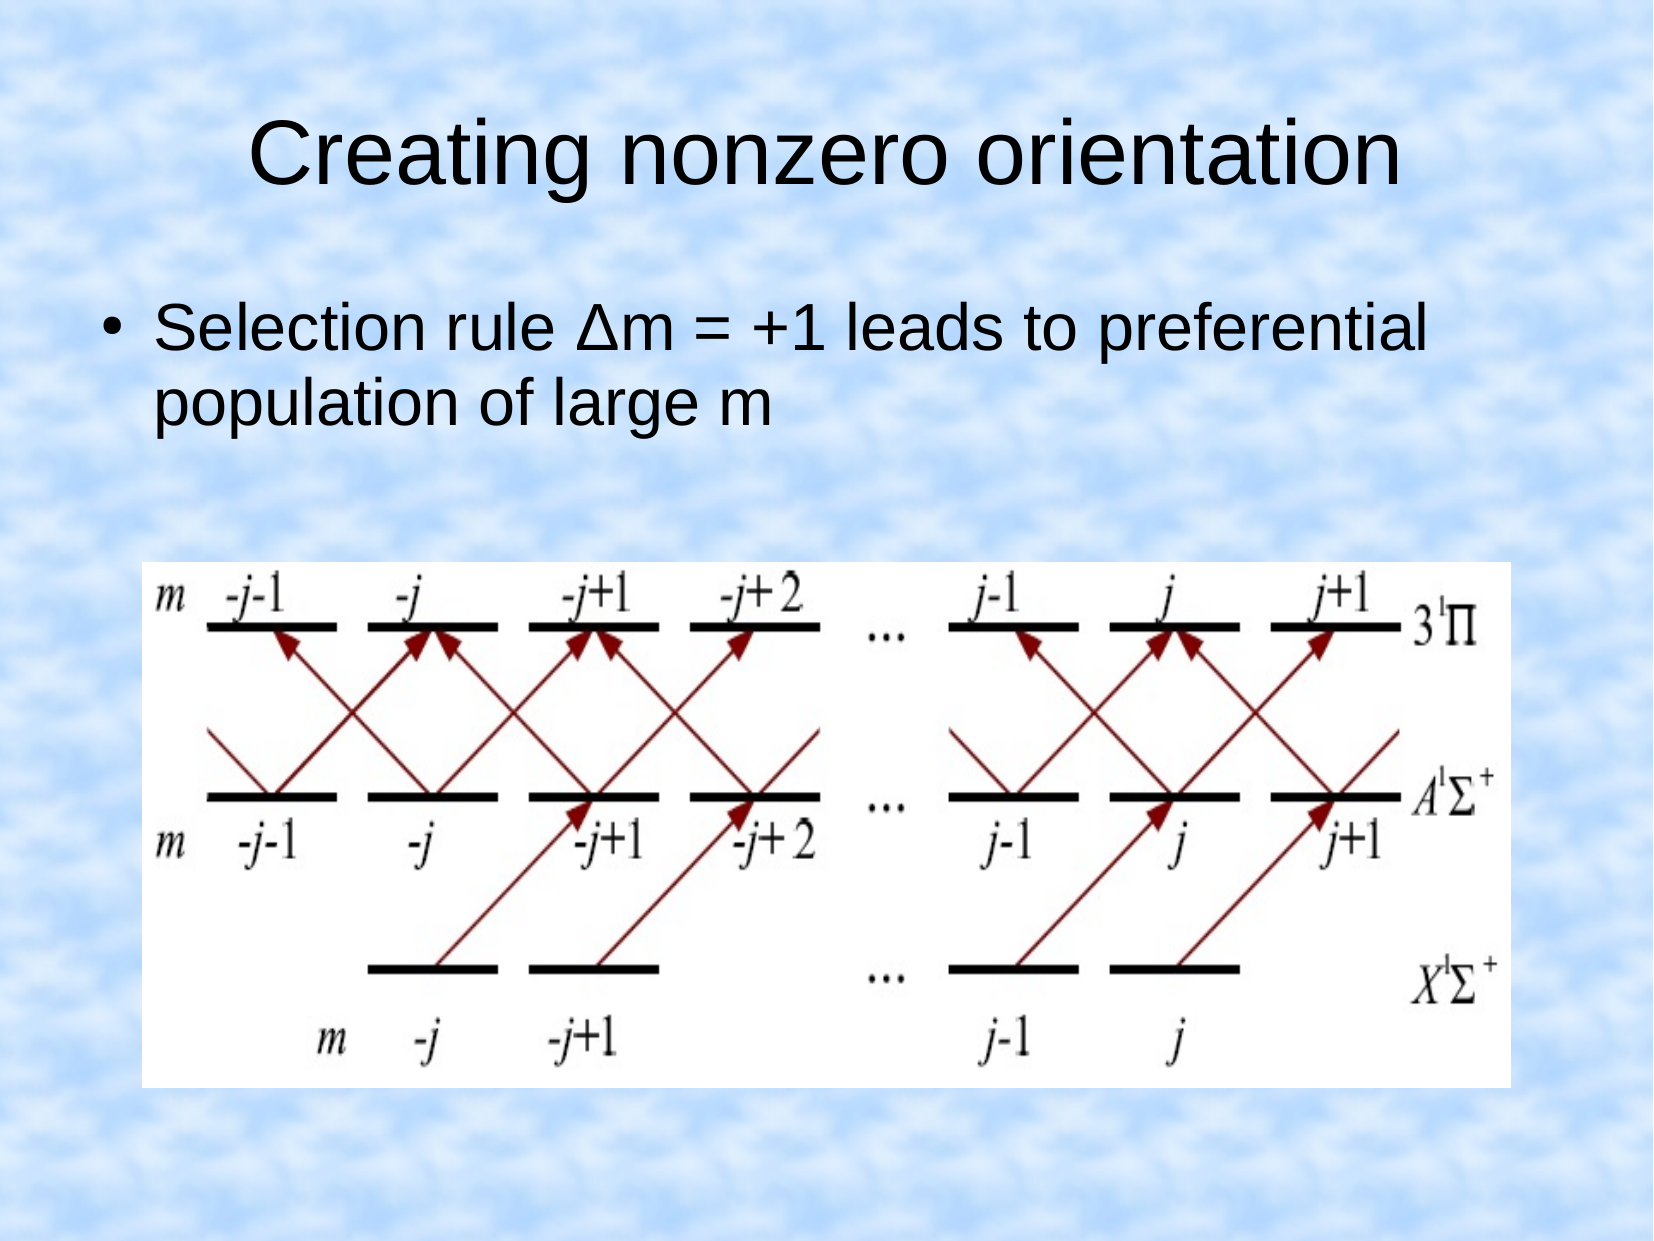

# Creating nonzero orientation
Selection rule Δm = +1 leads to preferential population of large m